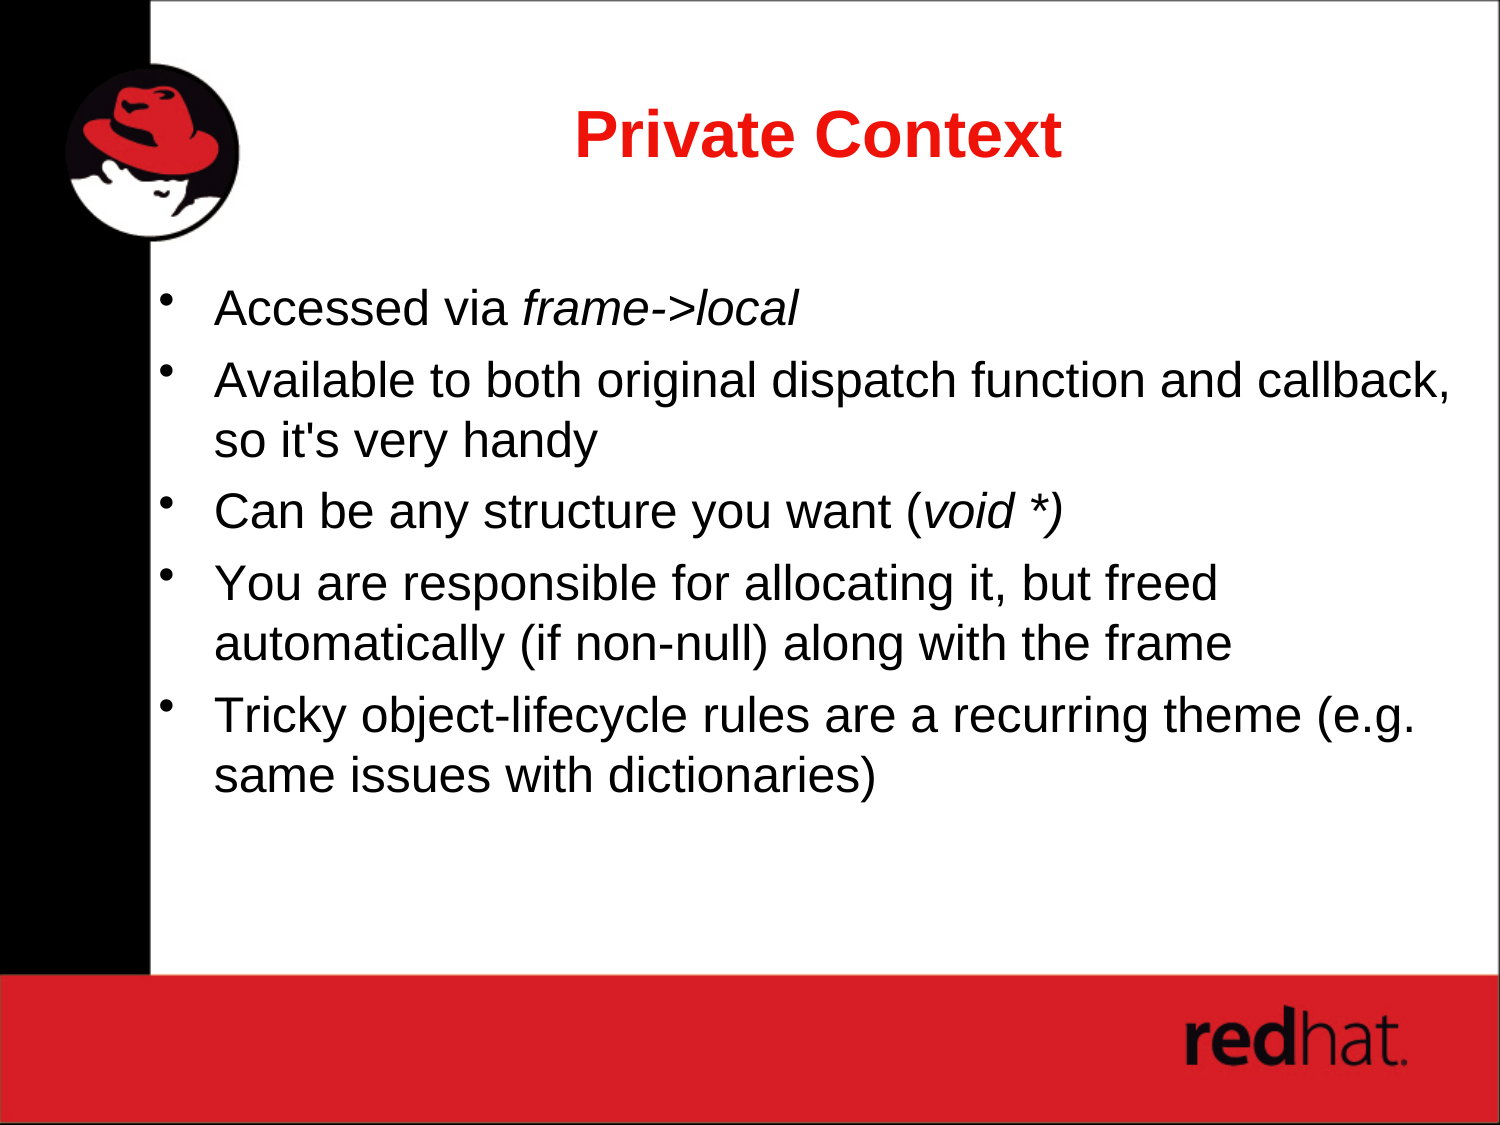

# Private Context
Accessed via frame->local
Available to both original dispatch function and callback, so it's very handy
Can be any structure you want (void *)
You are responsible for allocating it, but freed automatically (if non-null) along with the frame
Tricky object-lifecycle rules are a recurring theme (e.g. same issues with dictionaries)